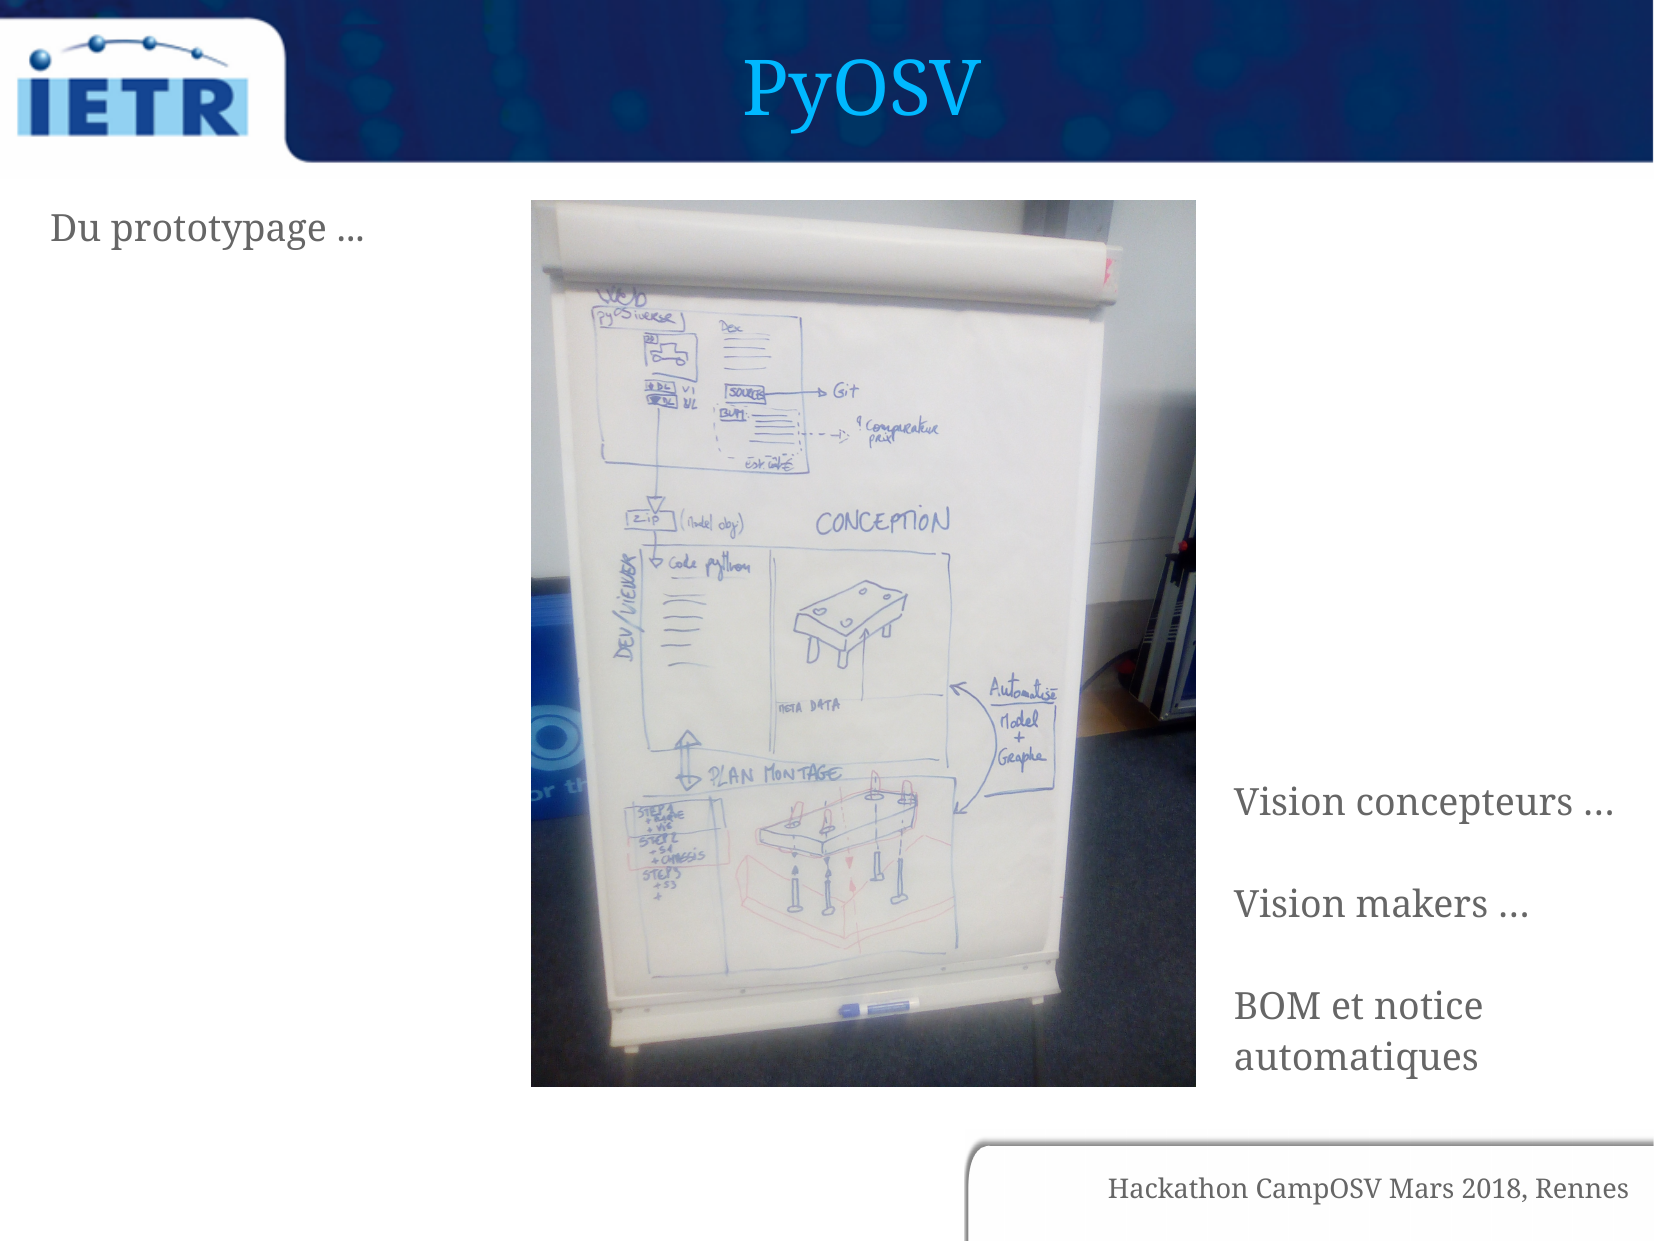

PyOSV
Du prototypage ...
Vision concepteurs …
Vision makers …
BOM et notice
automatiques
Hackathon CampOSV Mars 2018, Rennes